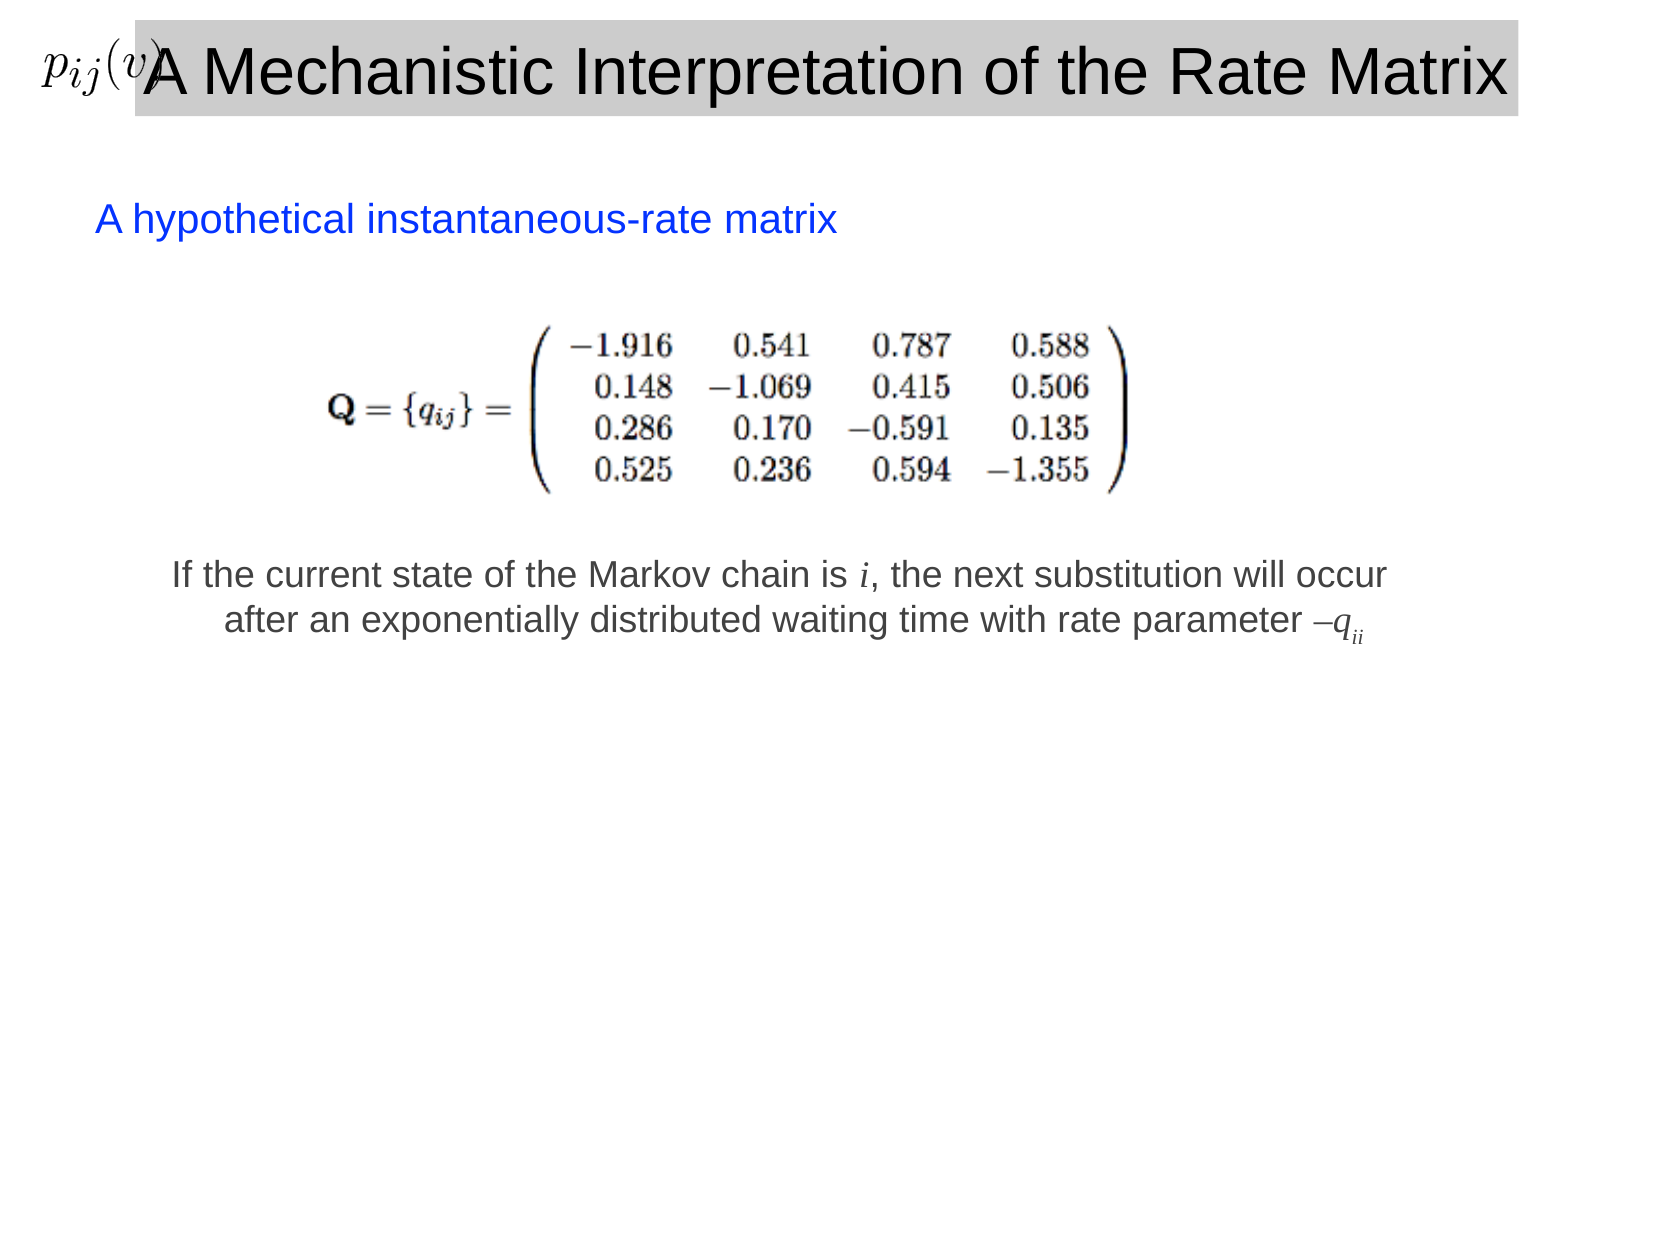

A Mechanistic Interpretation of the Rate Matrix
A hypothetical instantaneous-rate matrix
If the current state of the Markov chain is i, the next substitution will occur
 after an exponentially distributed waiting time with rate parameter –qii